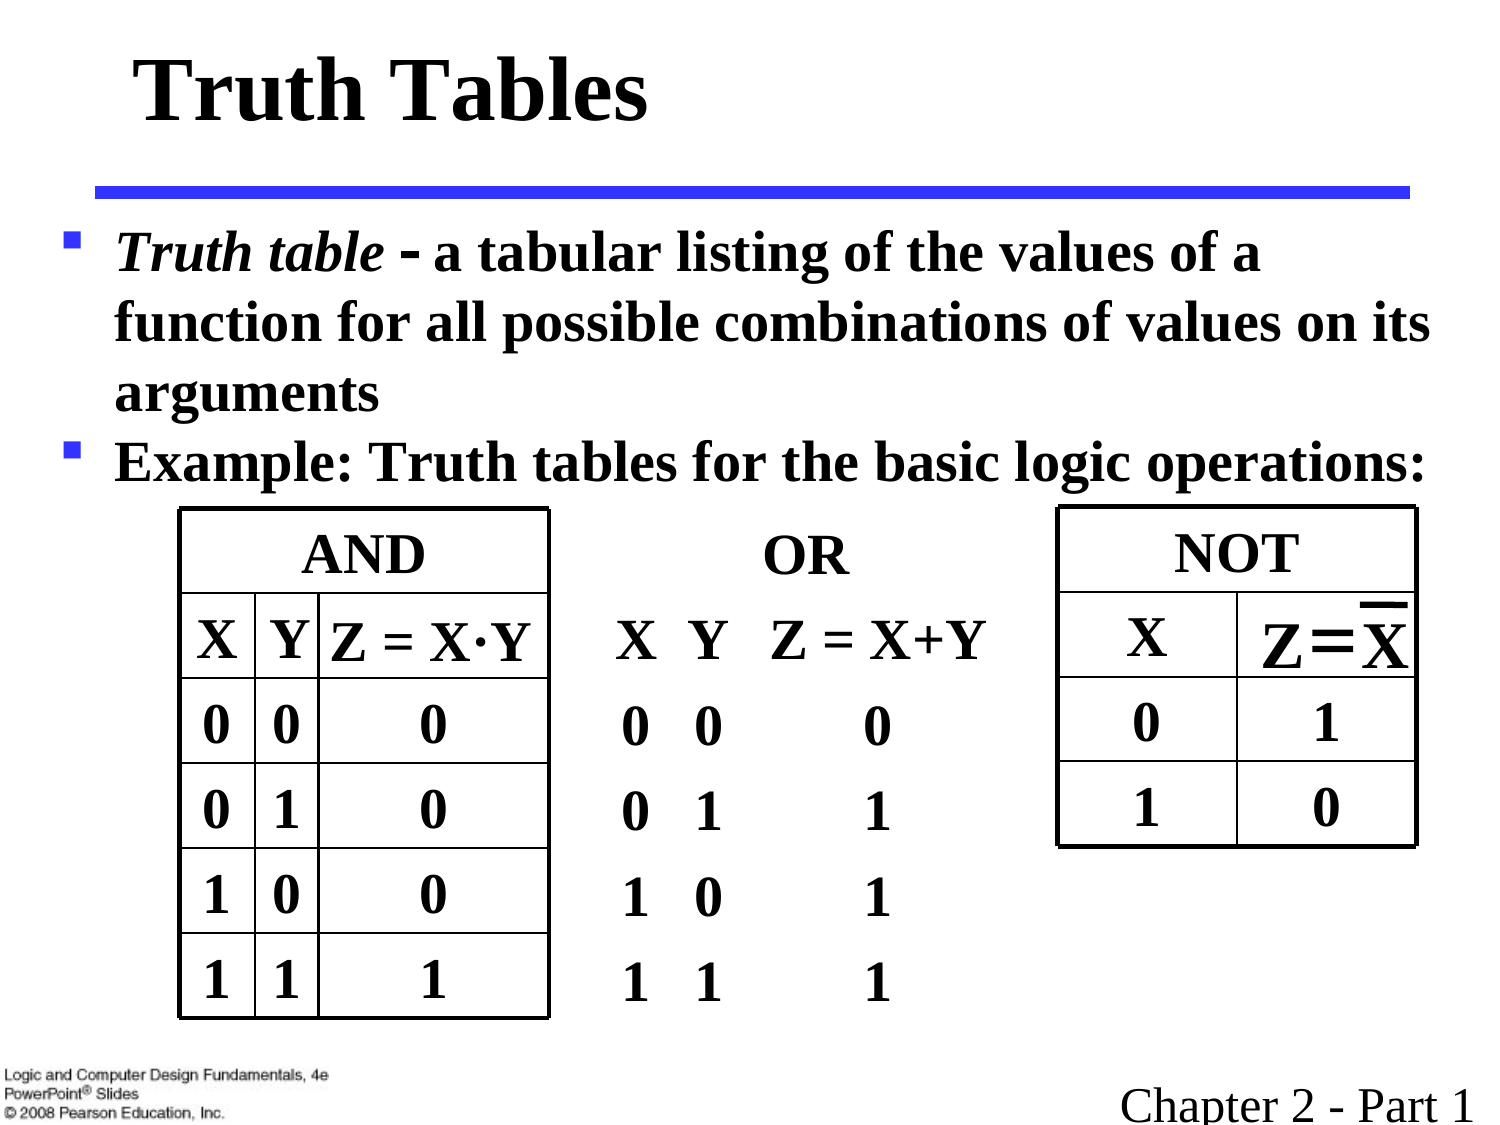

# Truth Tables
Truth table  a tabular listing of the values of a function for all possible combinations of values on its arguments
Example: Truth tables for the basic logic operations:
NOT
X

Z
X
0
1
1
0
| OR | | |
| --- | --- | --- |
| X | Y | Z = X+Y |
| 0 | 0 | 0 |
| 0 | 1 | 1 |
| 1 | 0 | 1 |
| 1 | 1 | 1 |
AND
X
Y
Z = X·Y
0
0
0
0
1
0
1
0
0
1
1
1
8